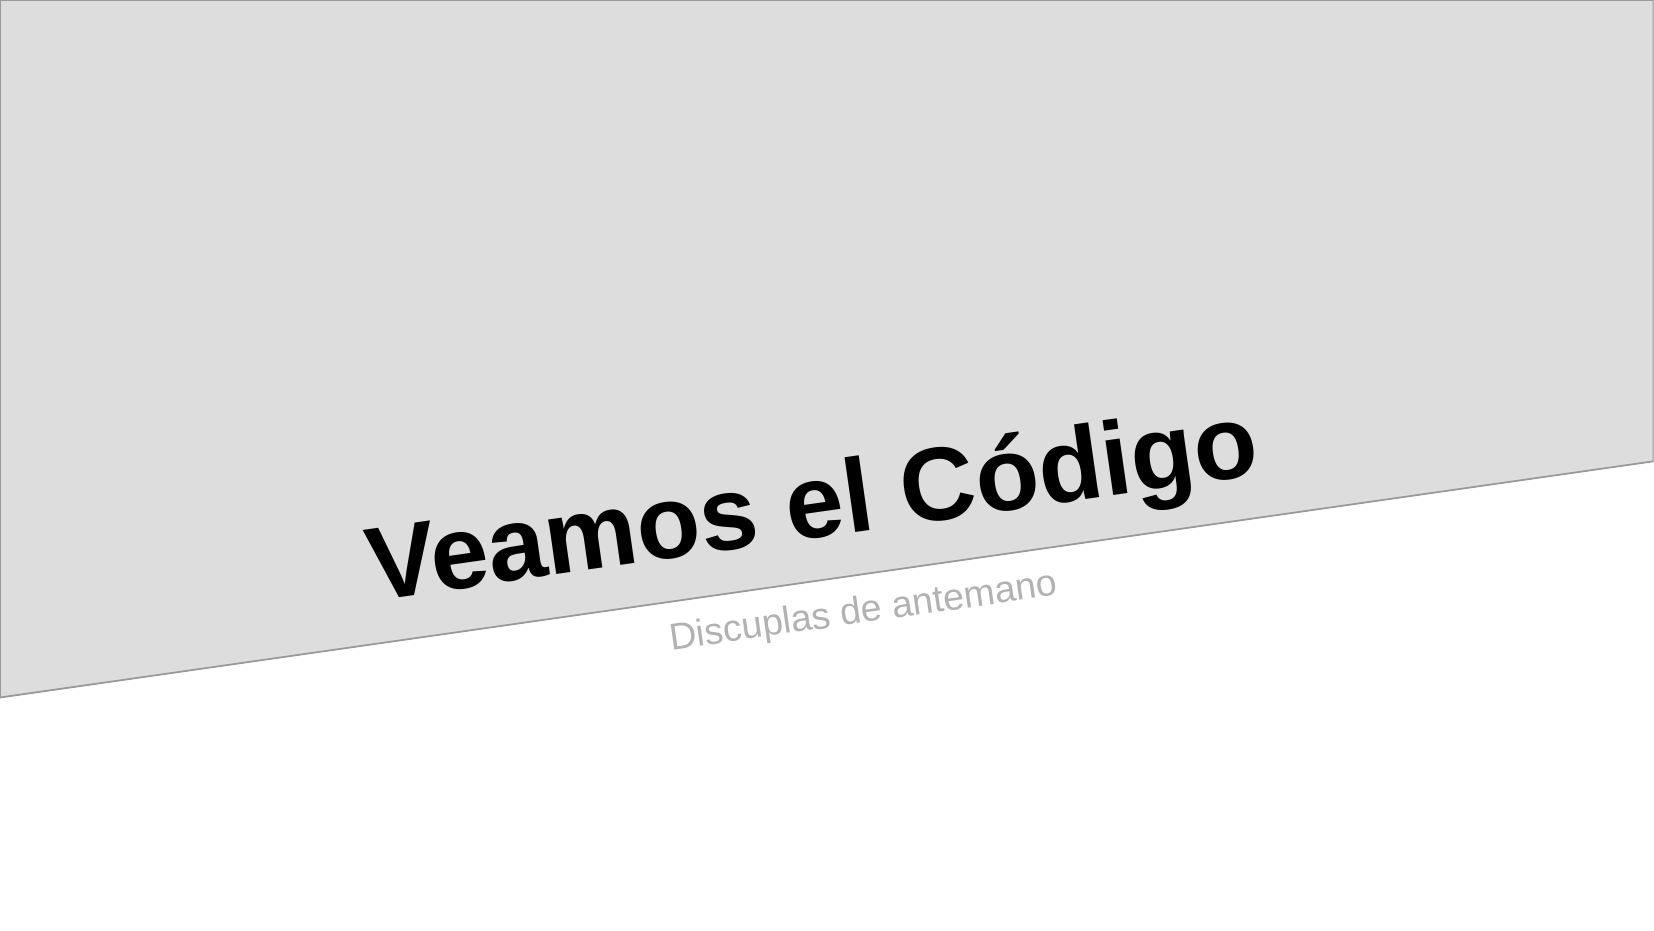

# Veamos el Código
Discuplas de antemano